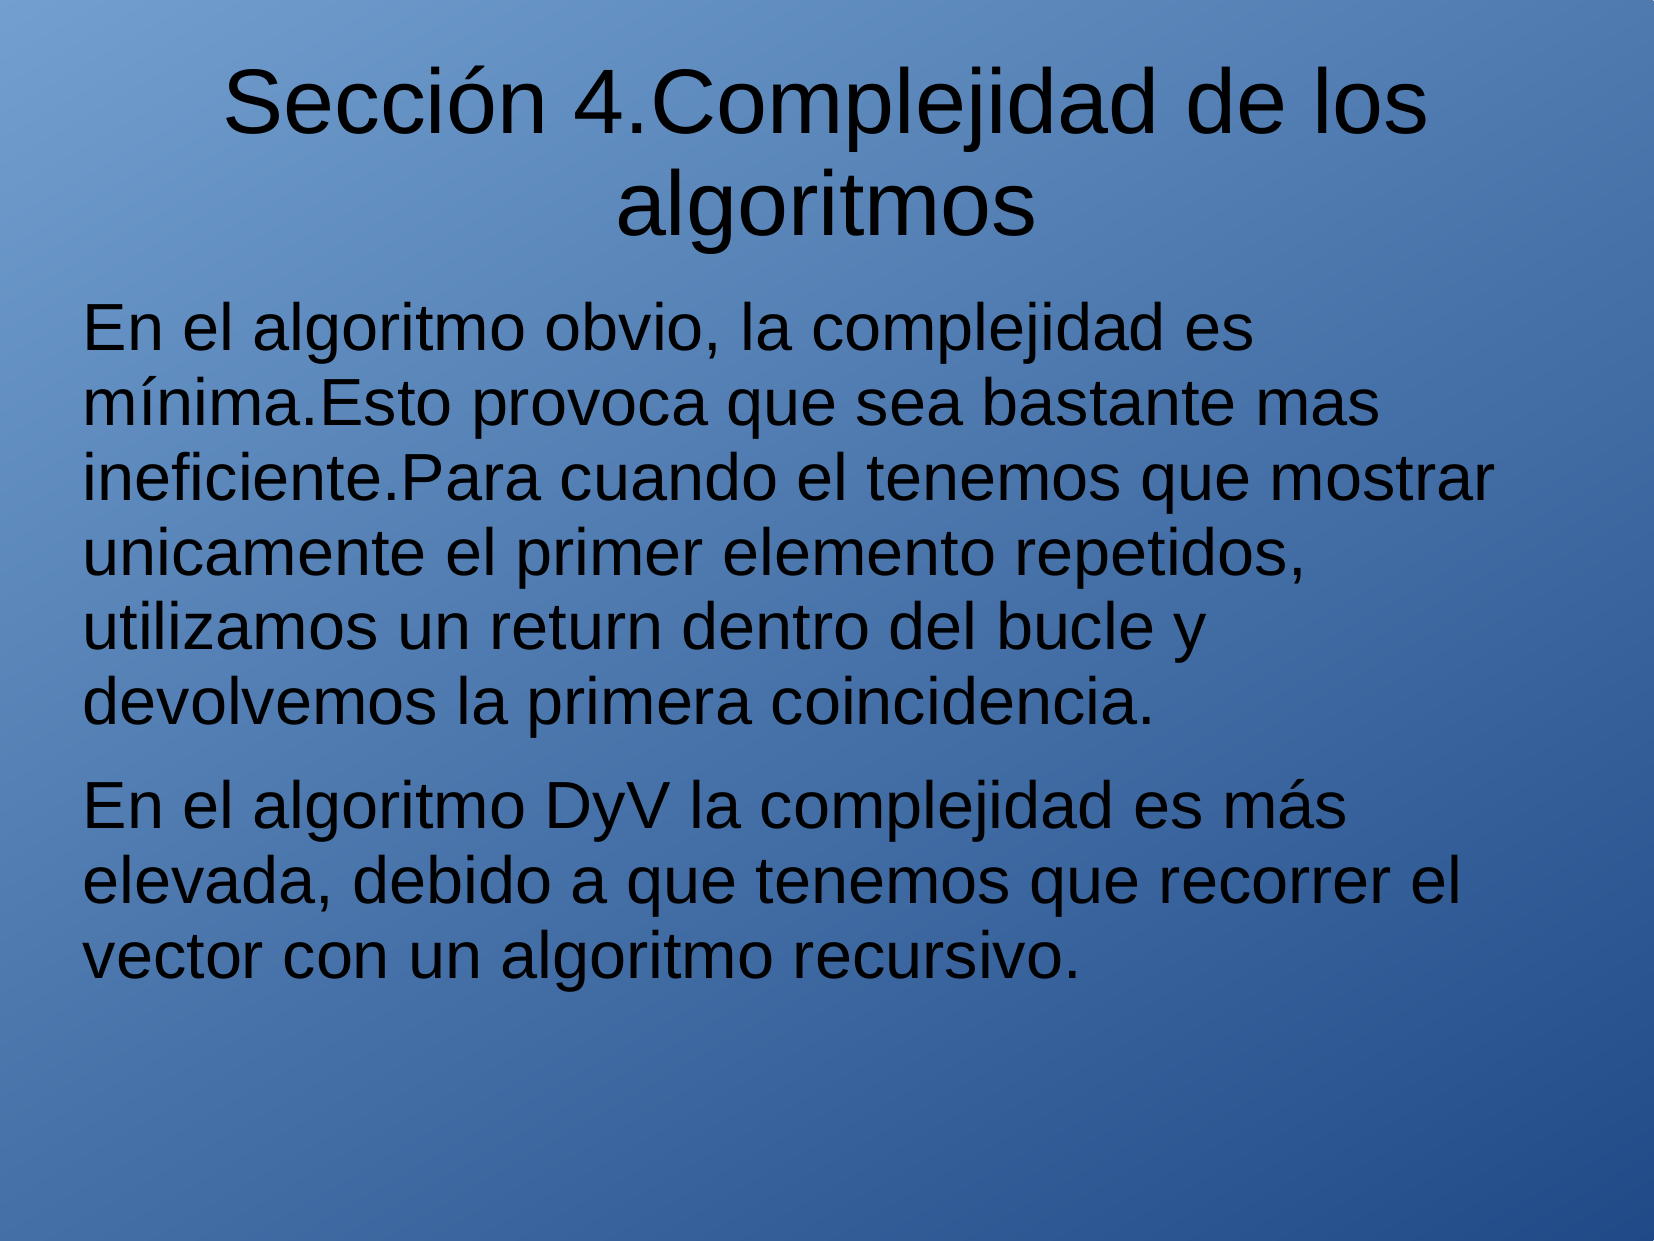

# Sección 4.Complejidad de los algoritmos
En el algoritmo obvio, la complejidad es mínima.Esto provoca que sea bastante mas ineficiente.Para cuando el tenemos que mostrar unicamente el primer elemento repetidos, utilizamos un return dentro del bucle y devolvemos la primera coincidencia.
En el algoritmo DyV la complejidad es más elevada, debido a que tenemos que recorrer el vector con un algoritmo recursivo.